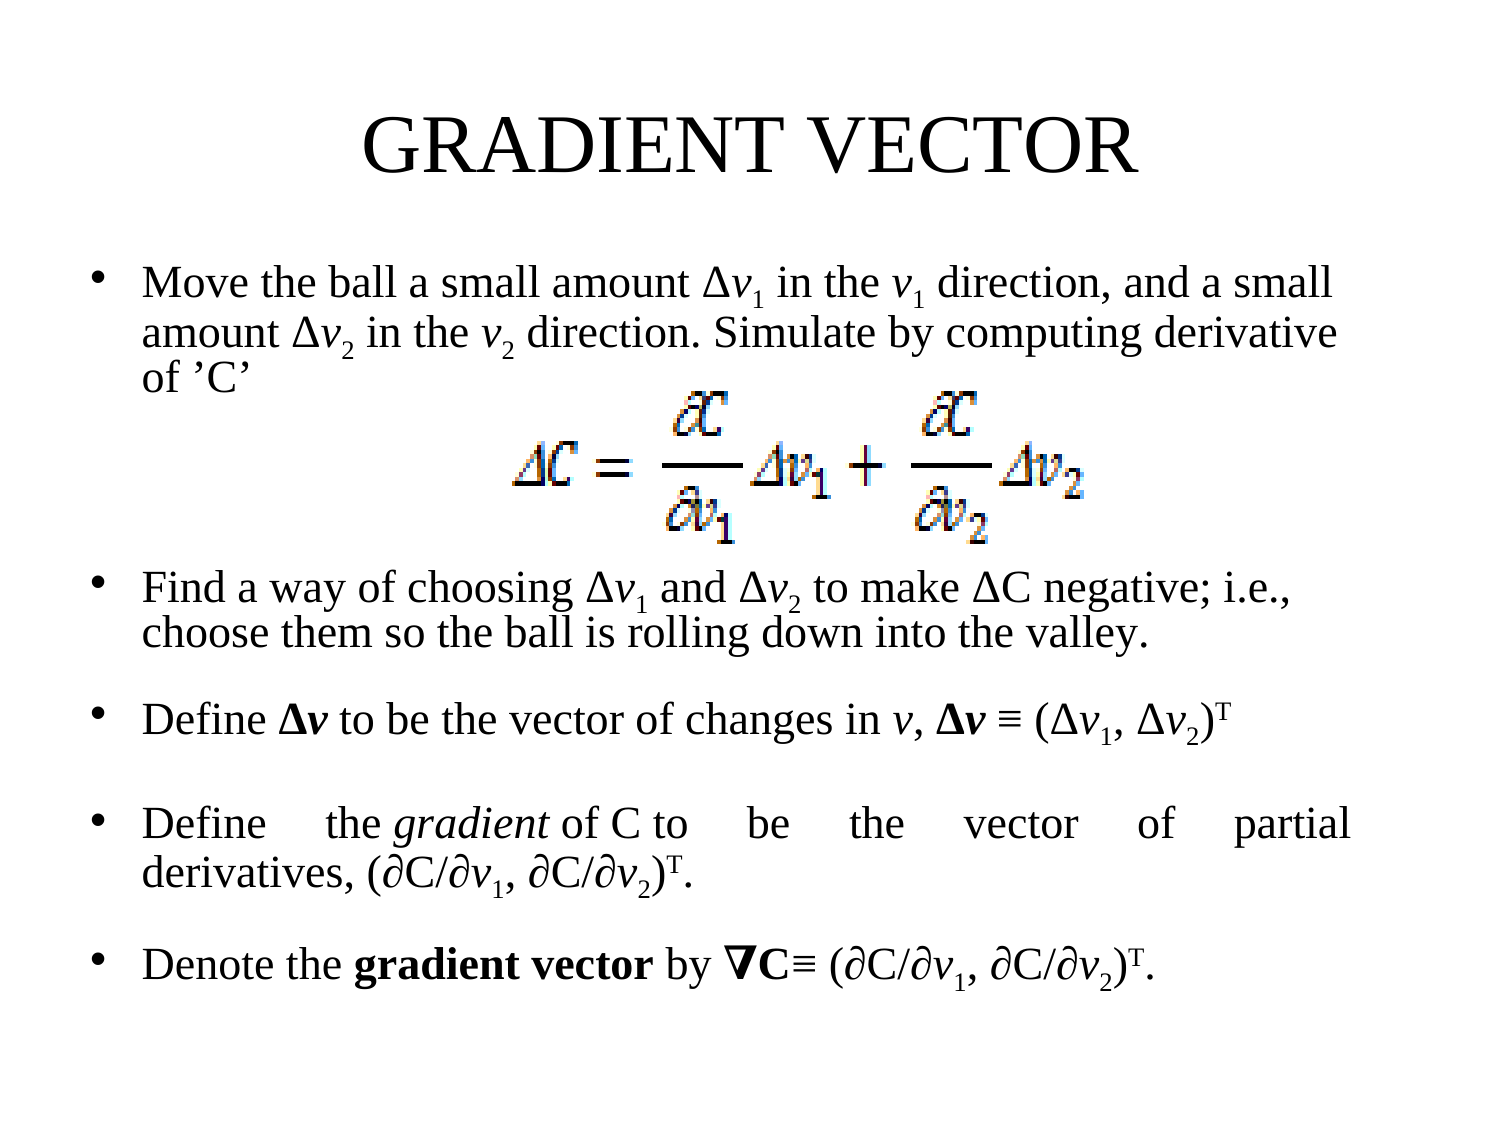

# GRADIENT VECTOR
Move the ball a small amount Δv1 in the v1 direction, and a small amount Δv2 in the v2 direction. Simulate by computing derivative of ’C’
Find a way of choosing Δv1 and Δv2 to make ΔC negative; i.e., choose them so the ball is rolling down into the valley.
Define Δv to be the vector of changes in v, Δv ≡ (Δv1, Δv2)T
Define the gradient of C to be the vector of partial derivatives, (∂C/∂v1, ∂C/∂v2)T.
Denote the gradient vector by ∇C≡ (∂C/∂v1, ∂C/∂v2)T.